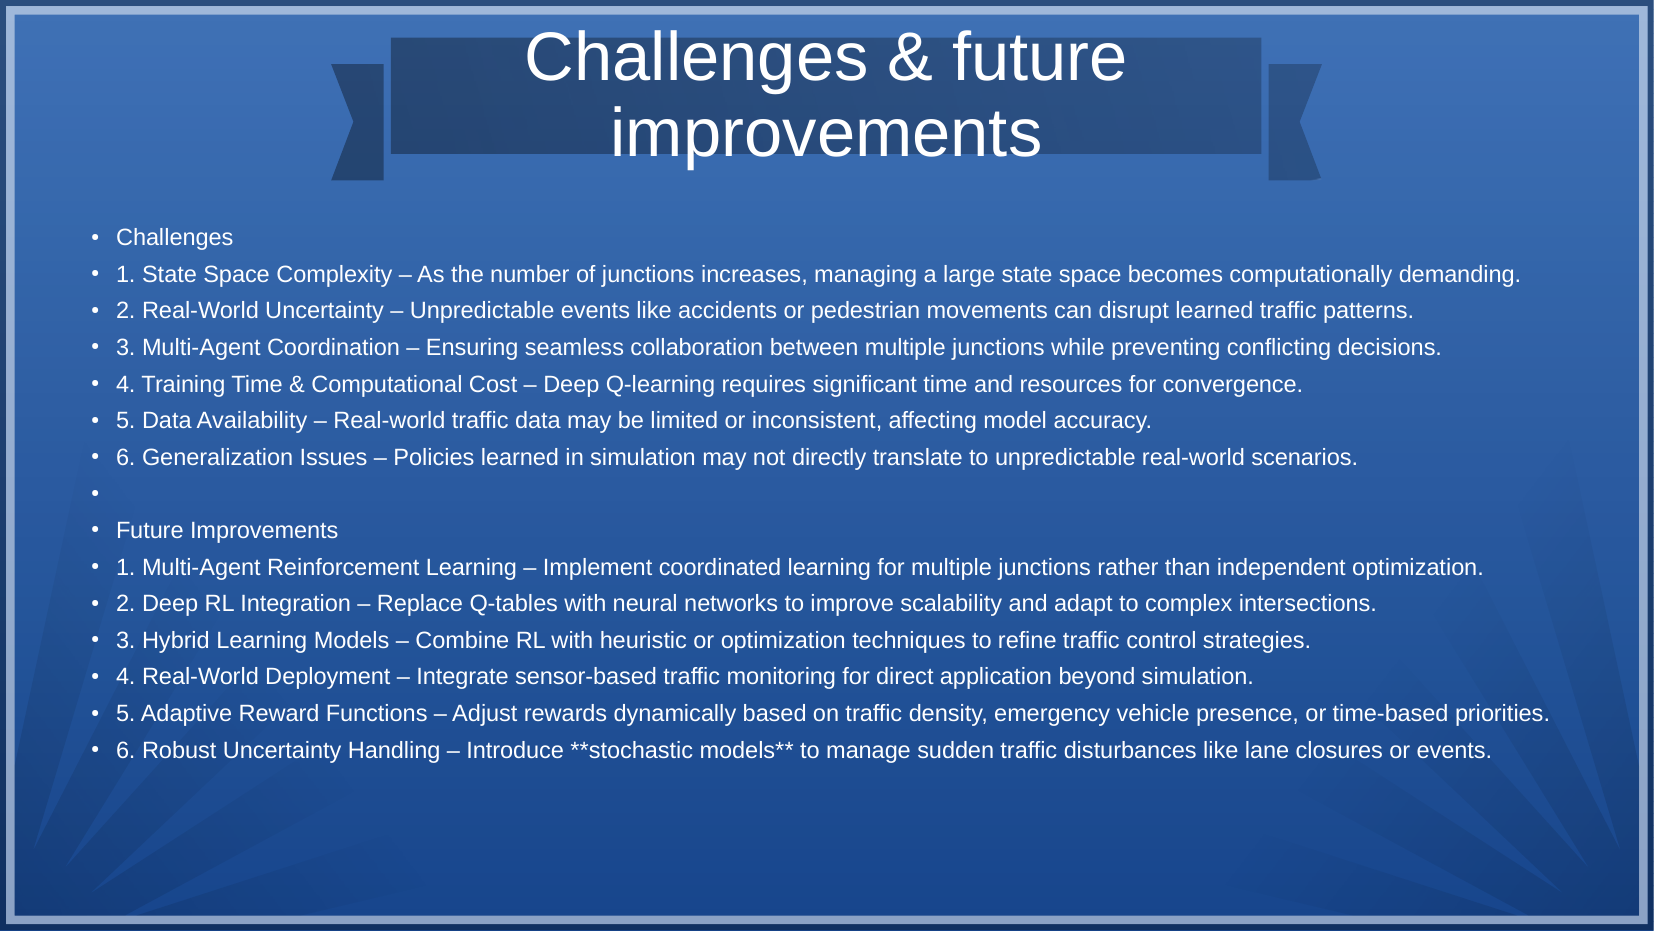

# Challenges & future improvements
Challenges
1. State Space Complexity – As the number of junctions increases, managing a large state space becomes computationally demanding.
2. Real-World Uncertainty – Unpredictable events like accidents or pedestrian movements can disrupt learned traffic patterns.
3. Multi-Agent Coordination – Ensuring seamless collaboration between multiple junctions while preventing conflicting decisions.
4. Training Time & Computational Cost – Deep Q-learning requires significant time and resources for convergence.
5. Data Availability – Real-world traffic data may be limited or inconsistent, affecting model accuracy.
6. Generalization Issues – Policies learned in simulation may not directly translate to unpredictable real-world scenarios.
Future Improvements
1. Multi-Agent Reinforcement Learning – Implement coordinated learning for multiple junctions rather than independent optimization.
2. Deep RL Integration – Replace Q-tables with neural networks to improve scalability and adapt to complex intersections.
3. Hybrid Learning Models – Combine RL with heuristic or optimization techniques to refine traffic control strategies.
4. Real-World Deployment – Integrate sensor-based traffic monitoring for direct application beyond simulation.
5. Adaptive Reward Functions – Adjust rewards dynamically based on traffic density, emergency vehicle presence, or time-based priorities.
6. Robust Uncertainty Handling – Introduce **stochastic models** to manage sudden traffic disturbances like lane closures or events.